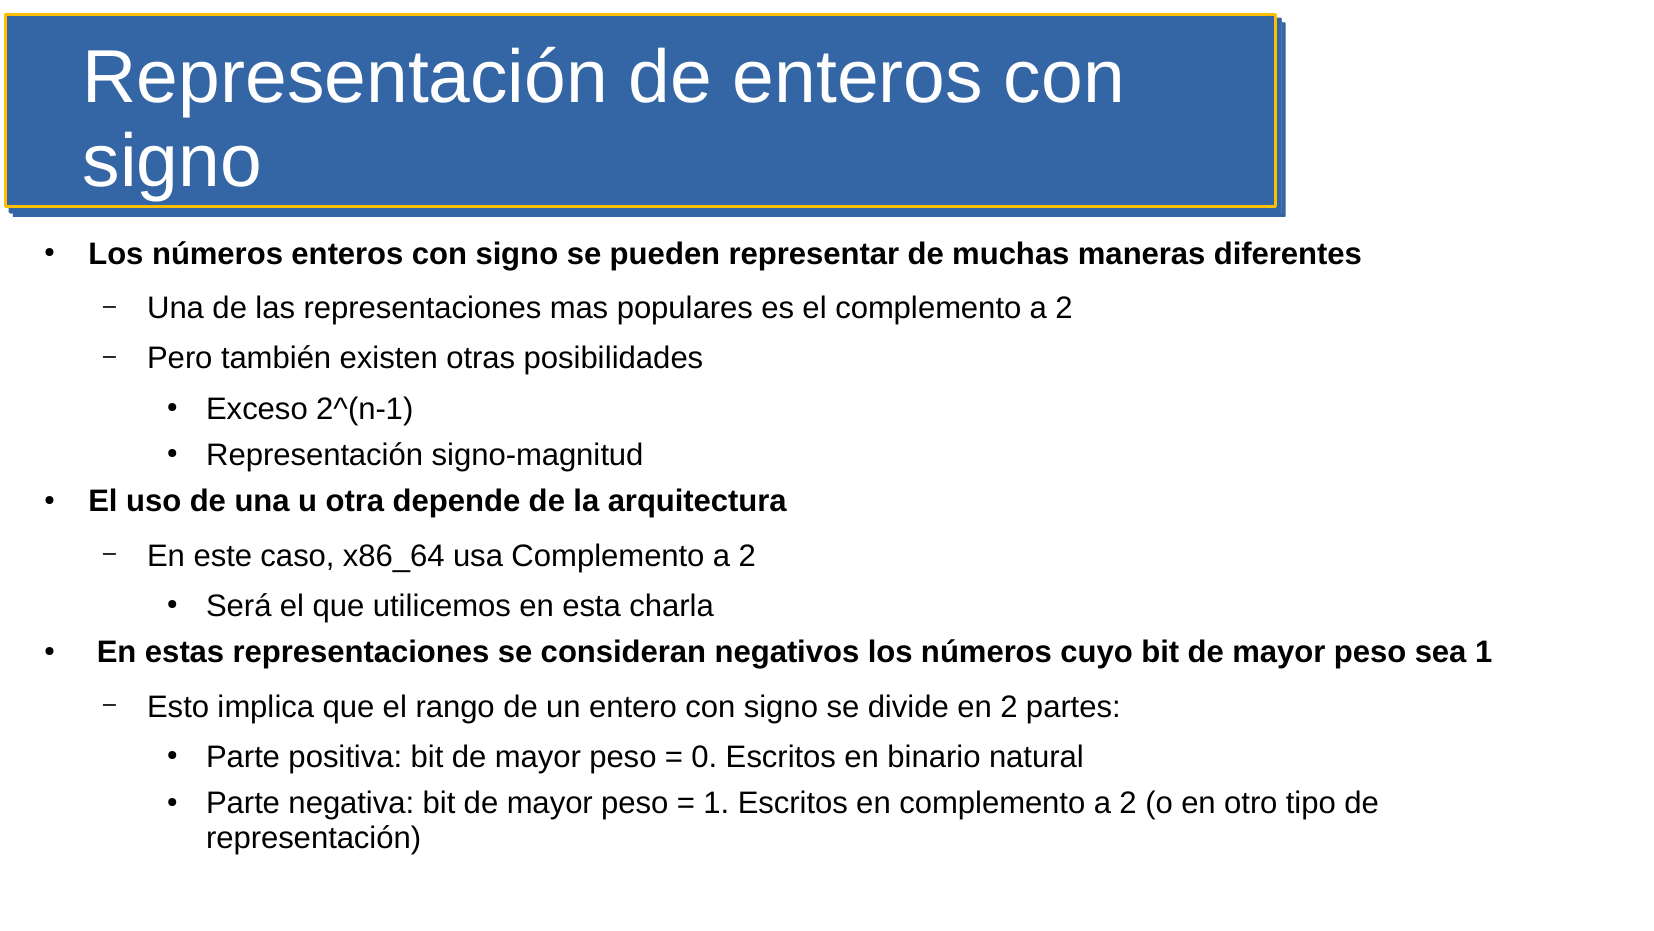

# Representación de enteros con signo
Los números enteros con signo se pueden representar de muchas maneras diferentes
Una de las representaciones mas populares es el complemento a 2
Pero también existen otras posibilidades
Exceso 2^(n-1)
Representación signo-magnitud
El uso de una u otra depende de la arquitectura
En este caso, x86_64 usa Complemento a 2
Será el que utilicemos en esta charla
 En estas representaciones se consideran negativos los números cuyo bit de mayor peso sea 1
Esto implica que el rango de un entero con signo se divide en 2 partes:
Parte positiva: bit de mayor peso = 0. Escritos en binario natural
Parte negativa: bit de mayor peso = 1. Escritos en complemento a 2 (o en otro tipo de representación)